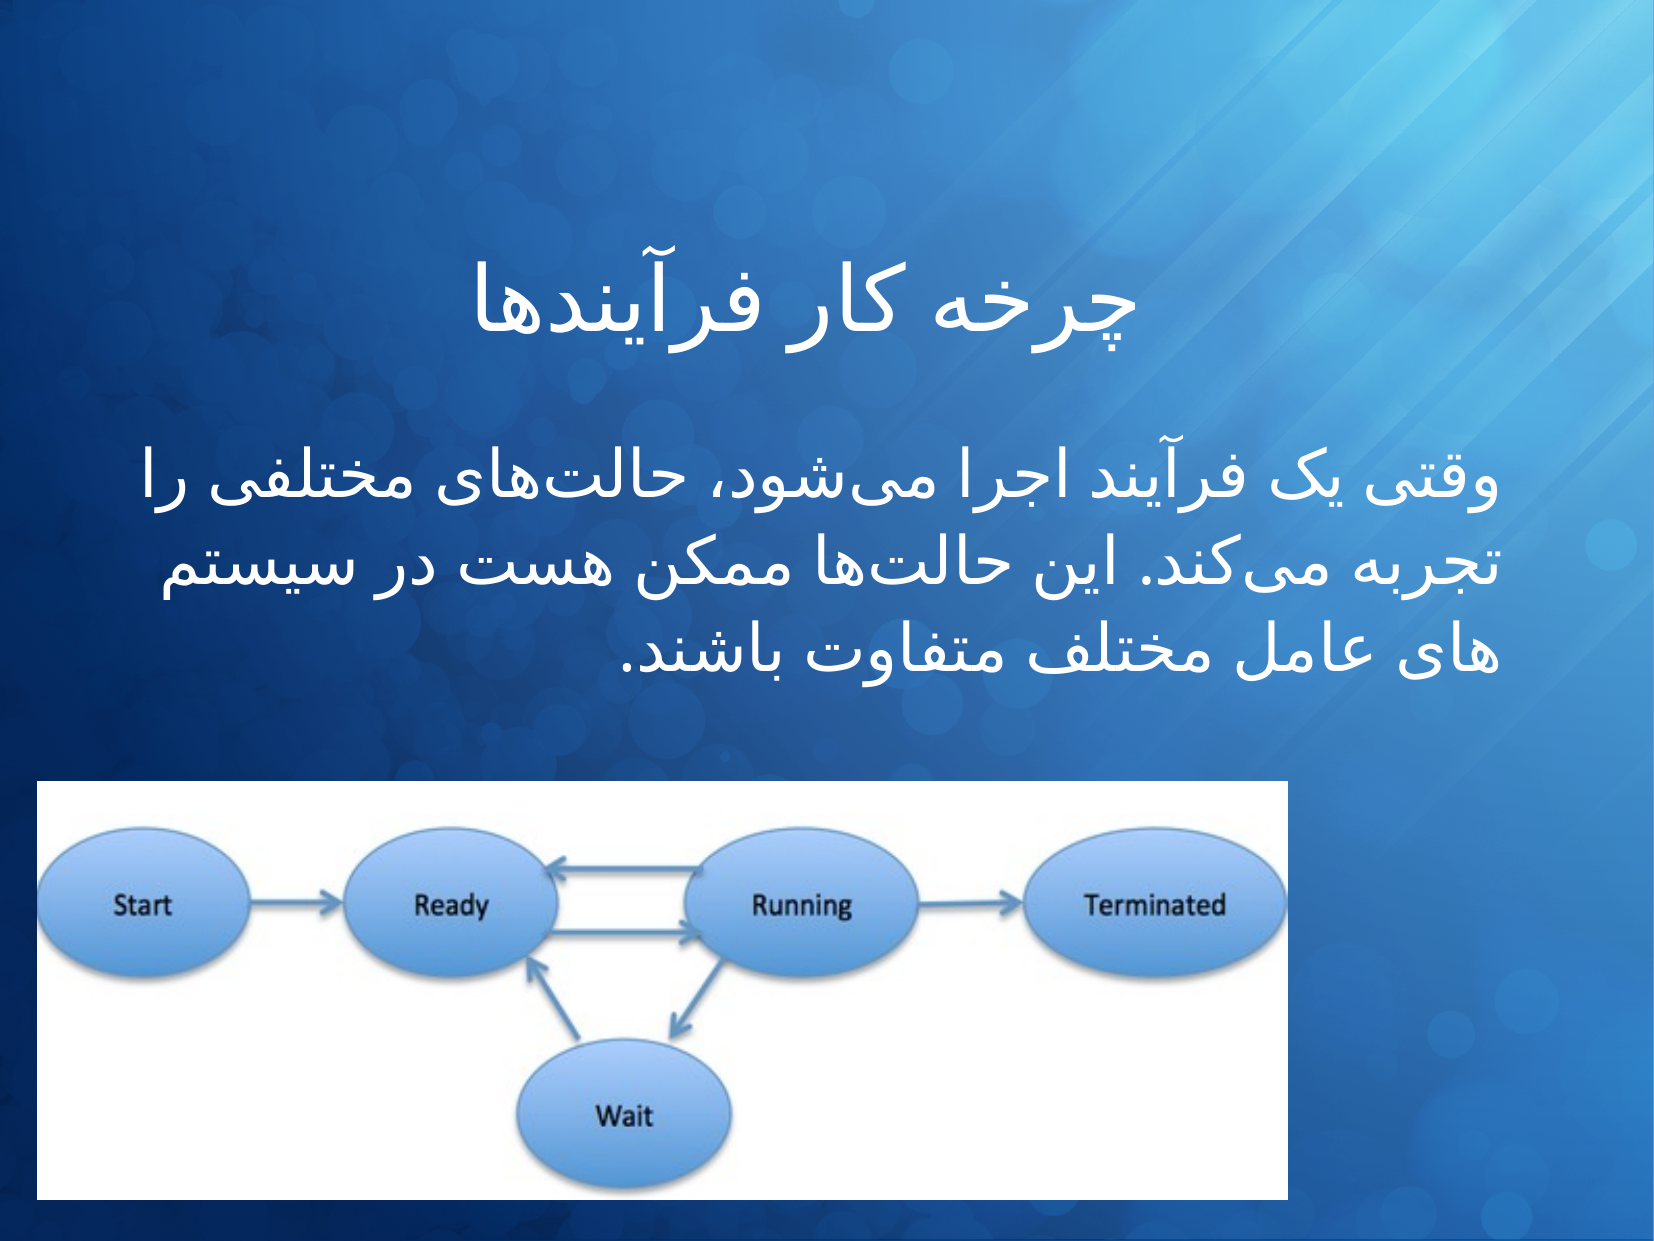

# چرخه کار فرآیندها
وقتی یک فرآیند اجرا می‌شود، حالت‌های مختلفی را تجربه می‌کند. این حالت‌ها ممکن هست در سیستم های عامل مختلف متفاوت باشند.